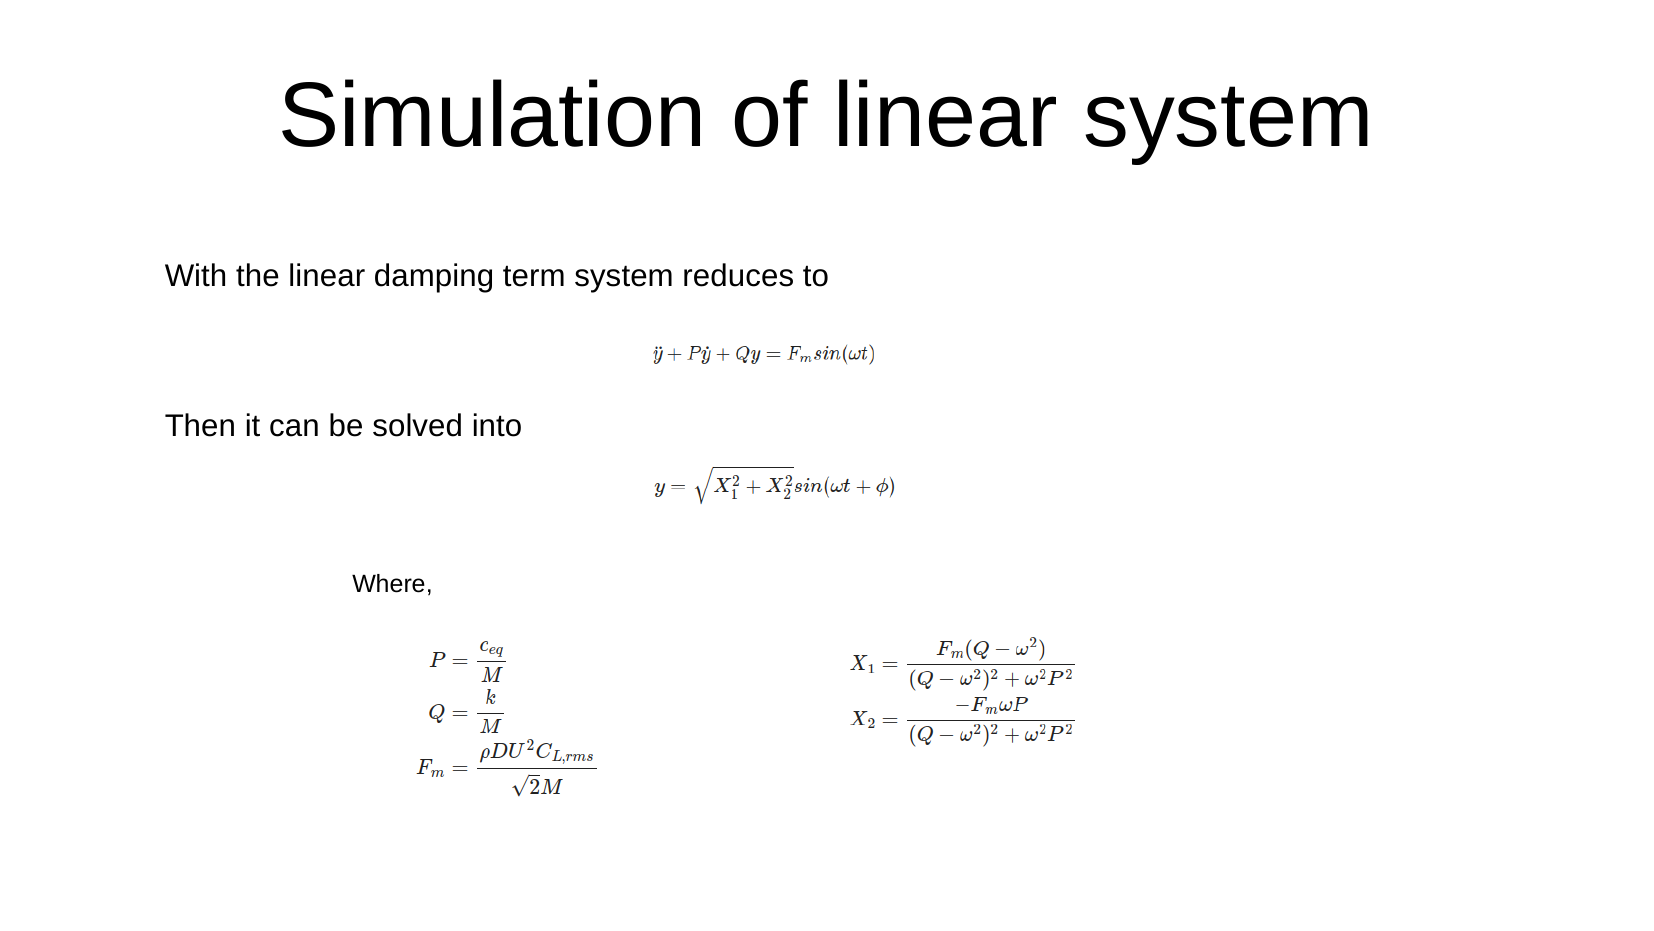

# Simulation of linear system
With the linear damping term system reduces to
Then it can be solved into
Where,